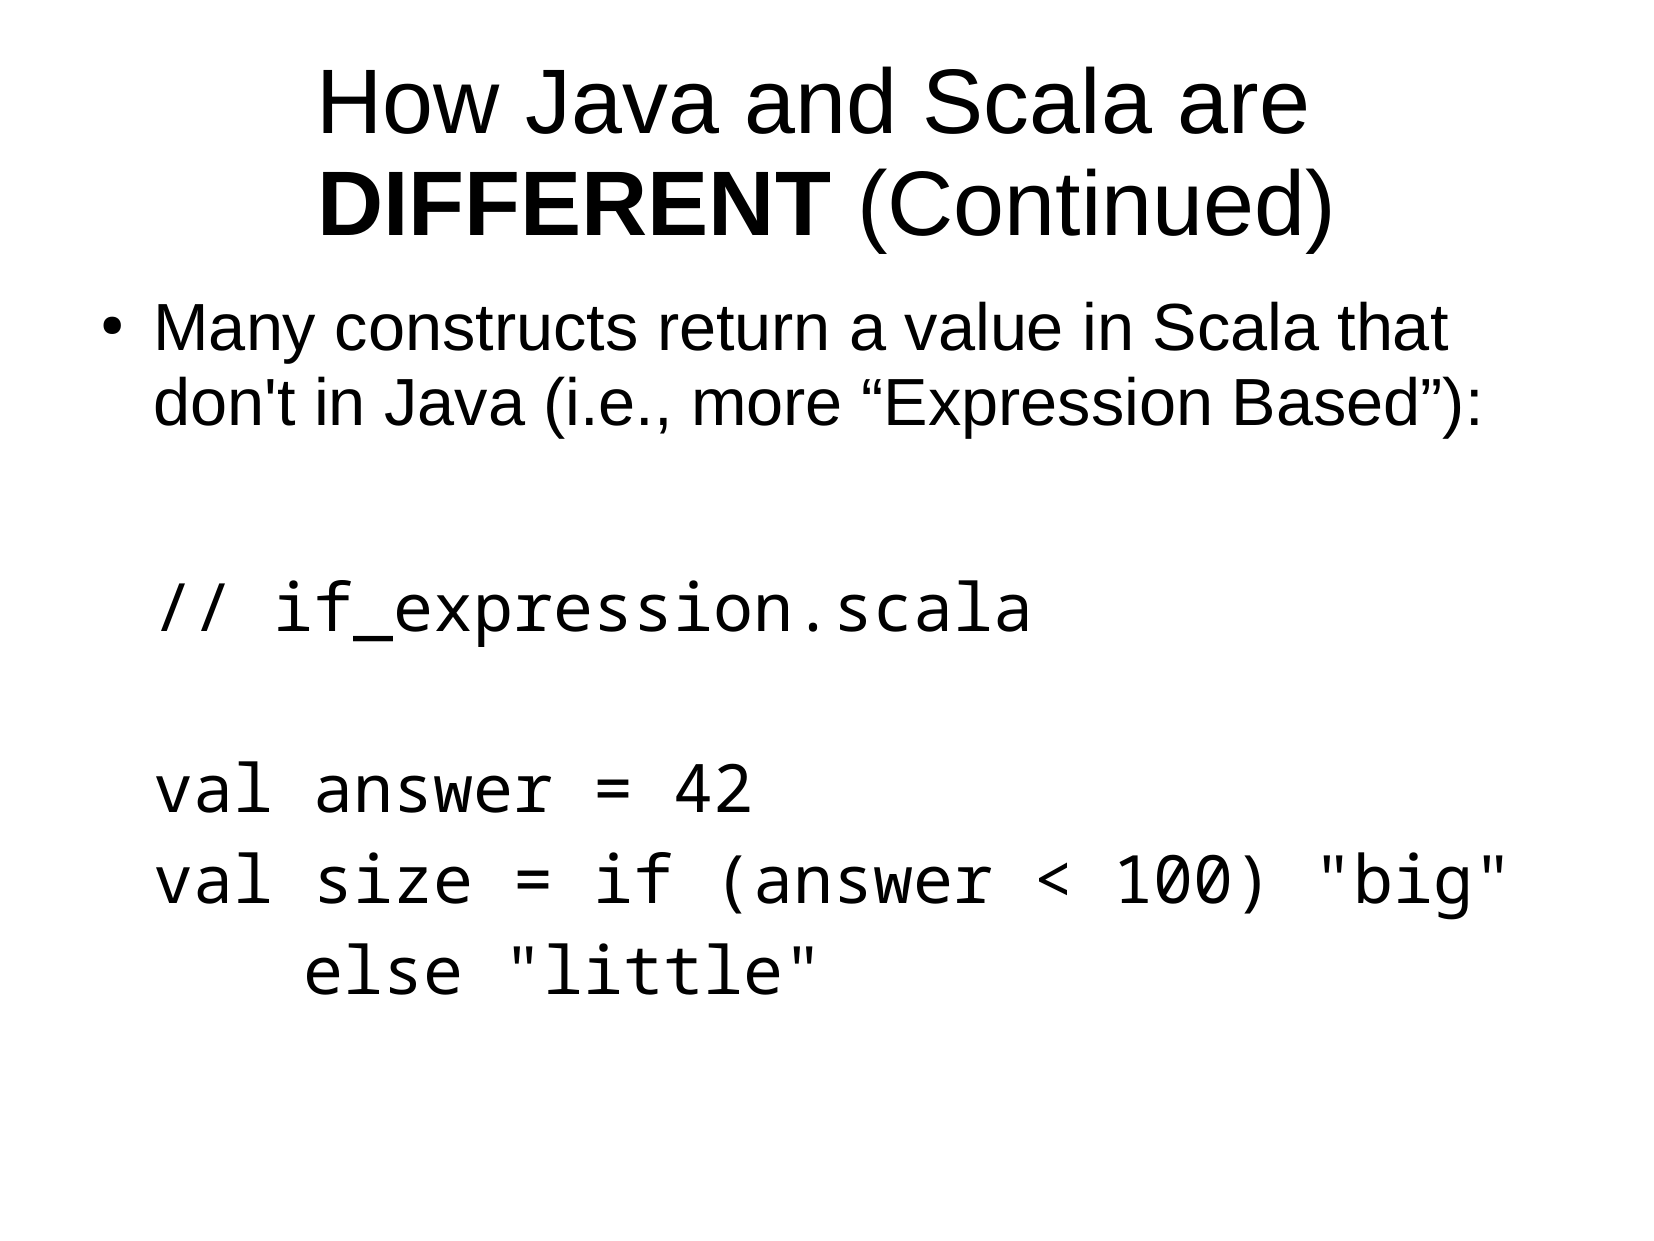

# How Java and Scala are DIFFERENT (Continued)
Many constructs return a value in Scala that don't in Java (i.e., more “Expression Based”):
// if_expression.scala
val answer = 42
val size = if (answer < 100) "big" 		else "little"